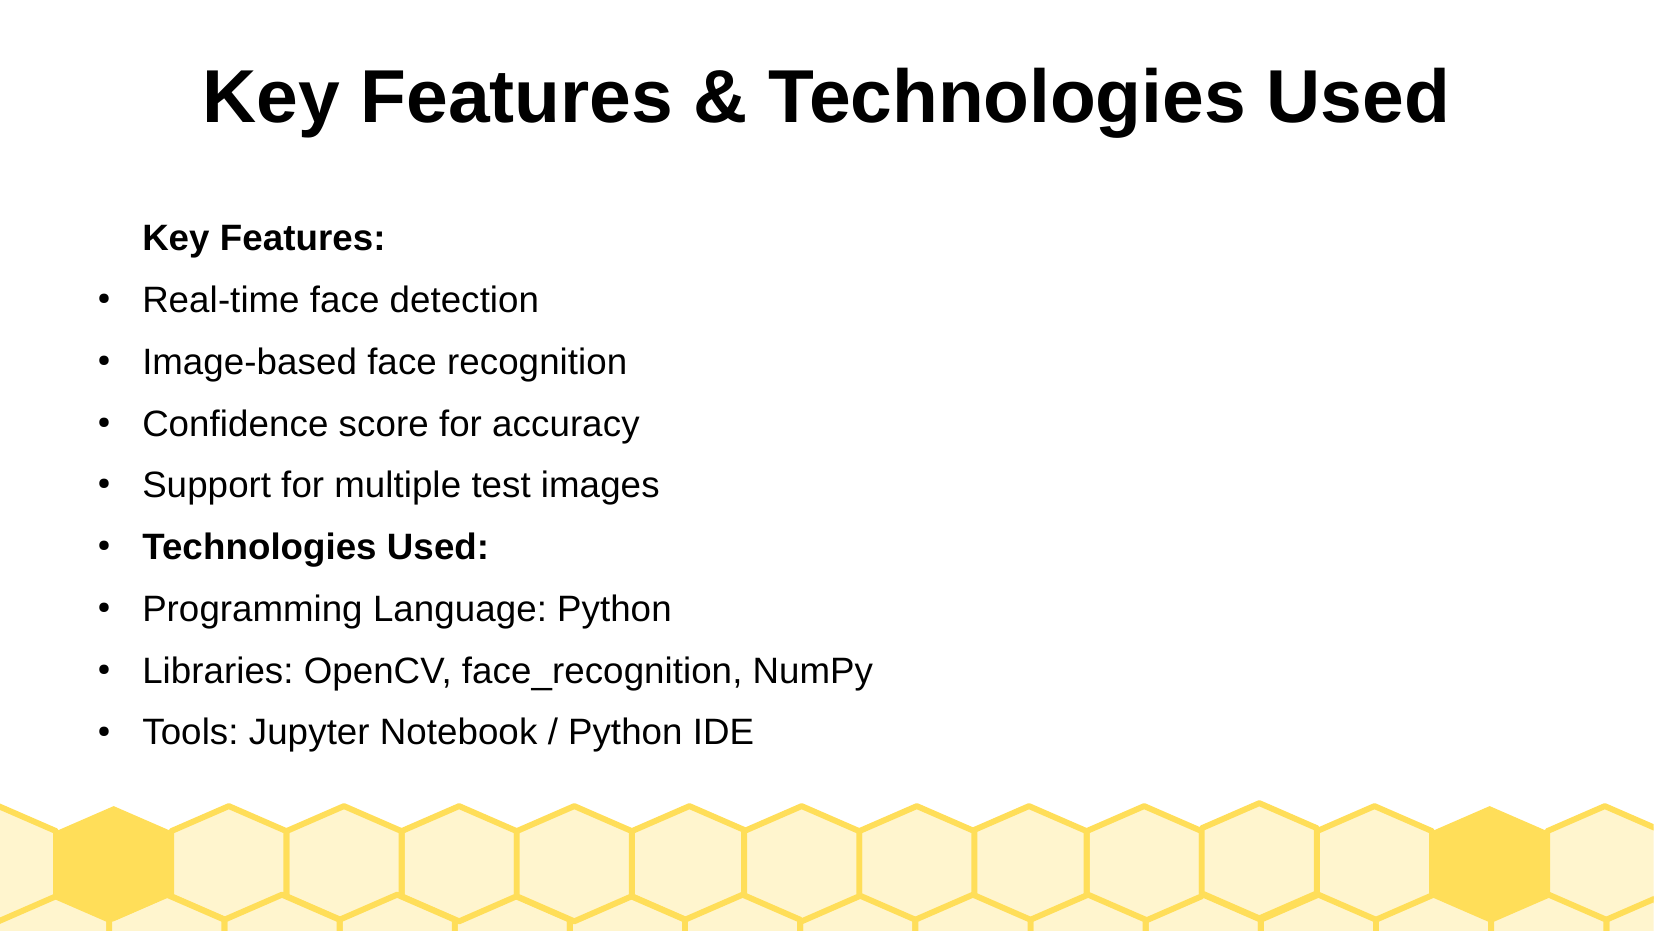

# Key Features & Technologies Used
Key Features:
Real-time face detection
Image-based face recognition
Confidence score for accuracy
Support for multiple test images
Technologies Used:
Programming Language: Python
Libraries: OpenCV, face_recognition, NumPy
Tools: Jupyter Notebook / Python IDE